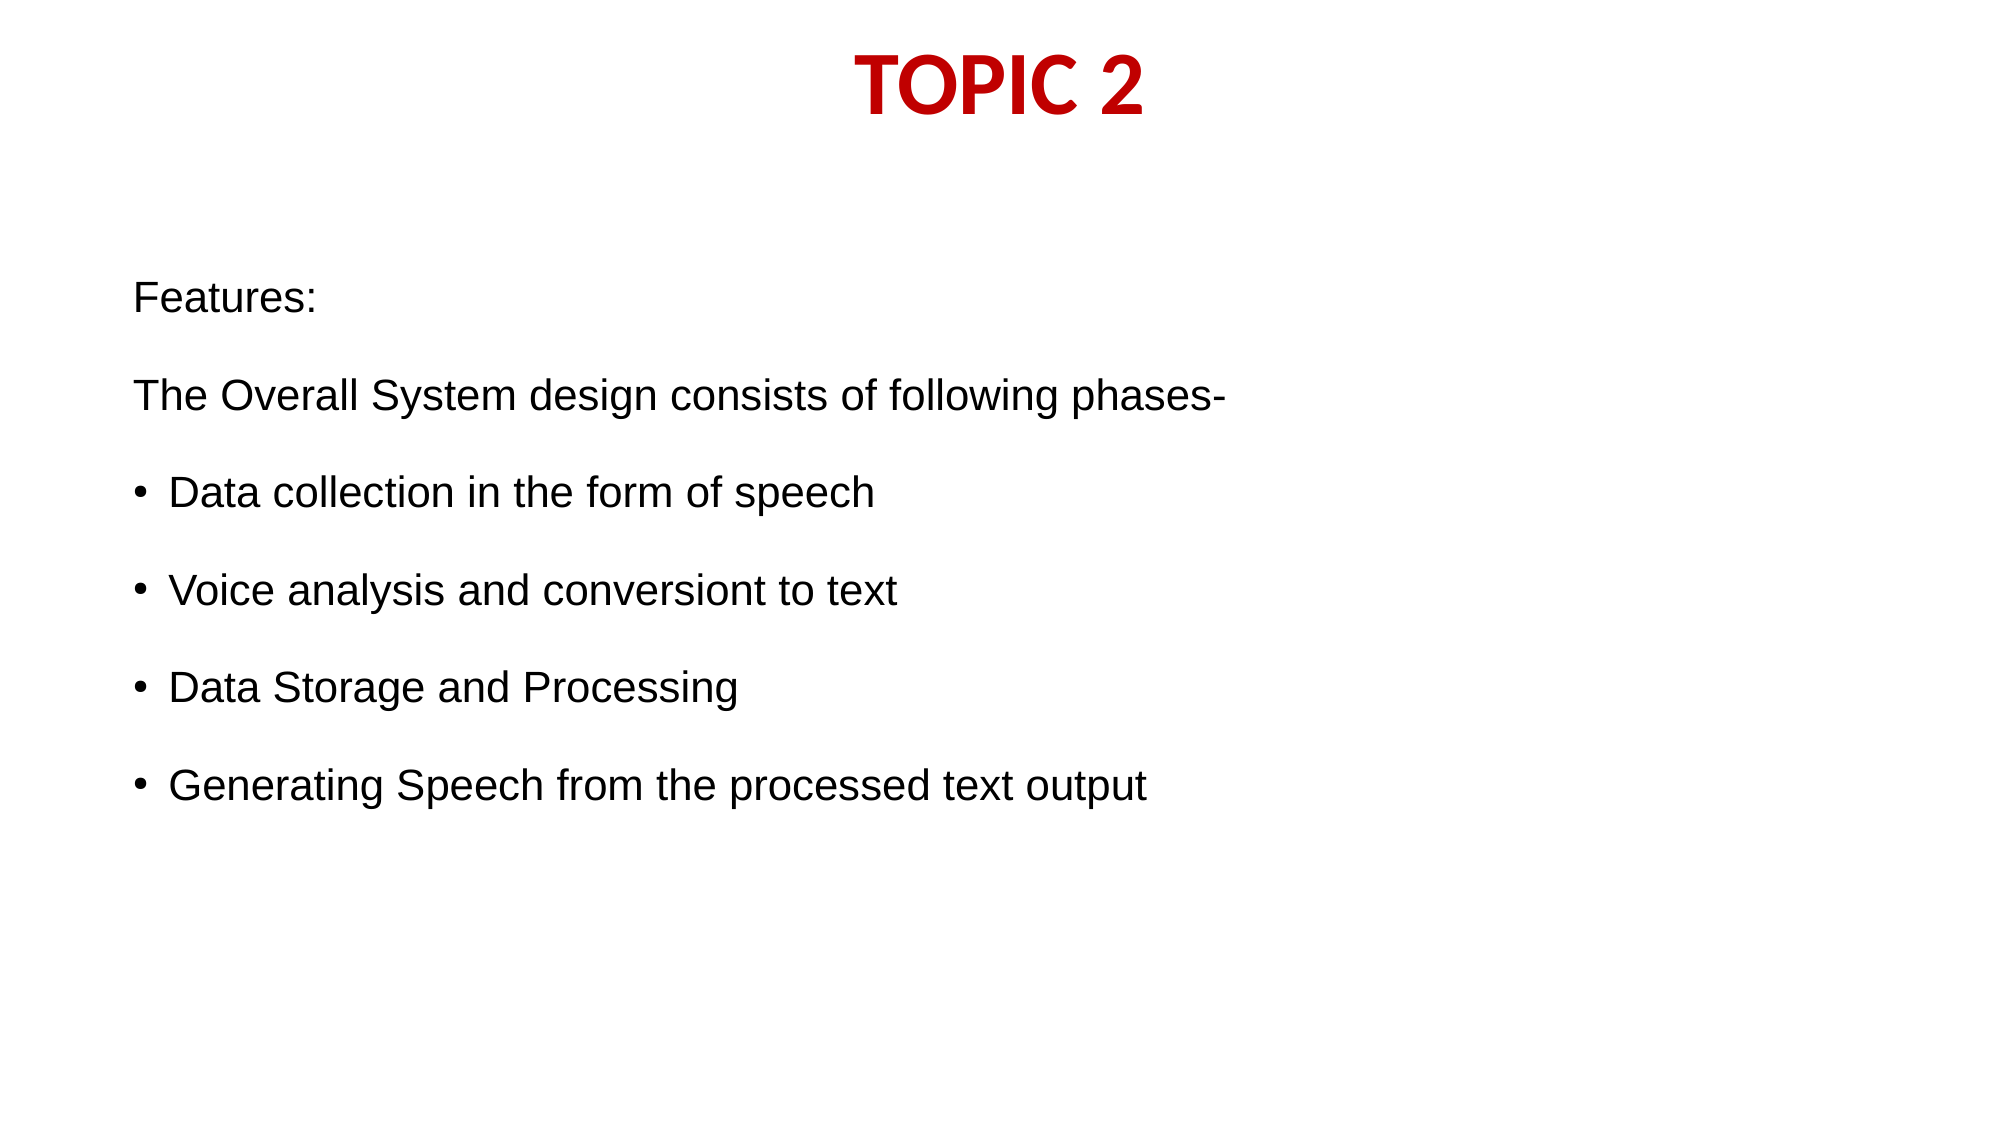

# TOPIC 2
Features:
The Overall System design consists of following phases-
Data collection in the form of speech
Voice analysis and conversiont to text
Data Storage and Processing
Generating Speech from the processed text output